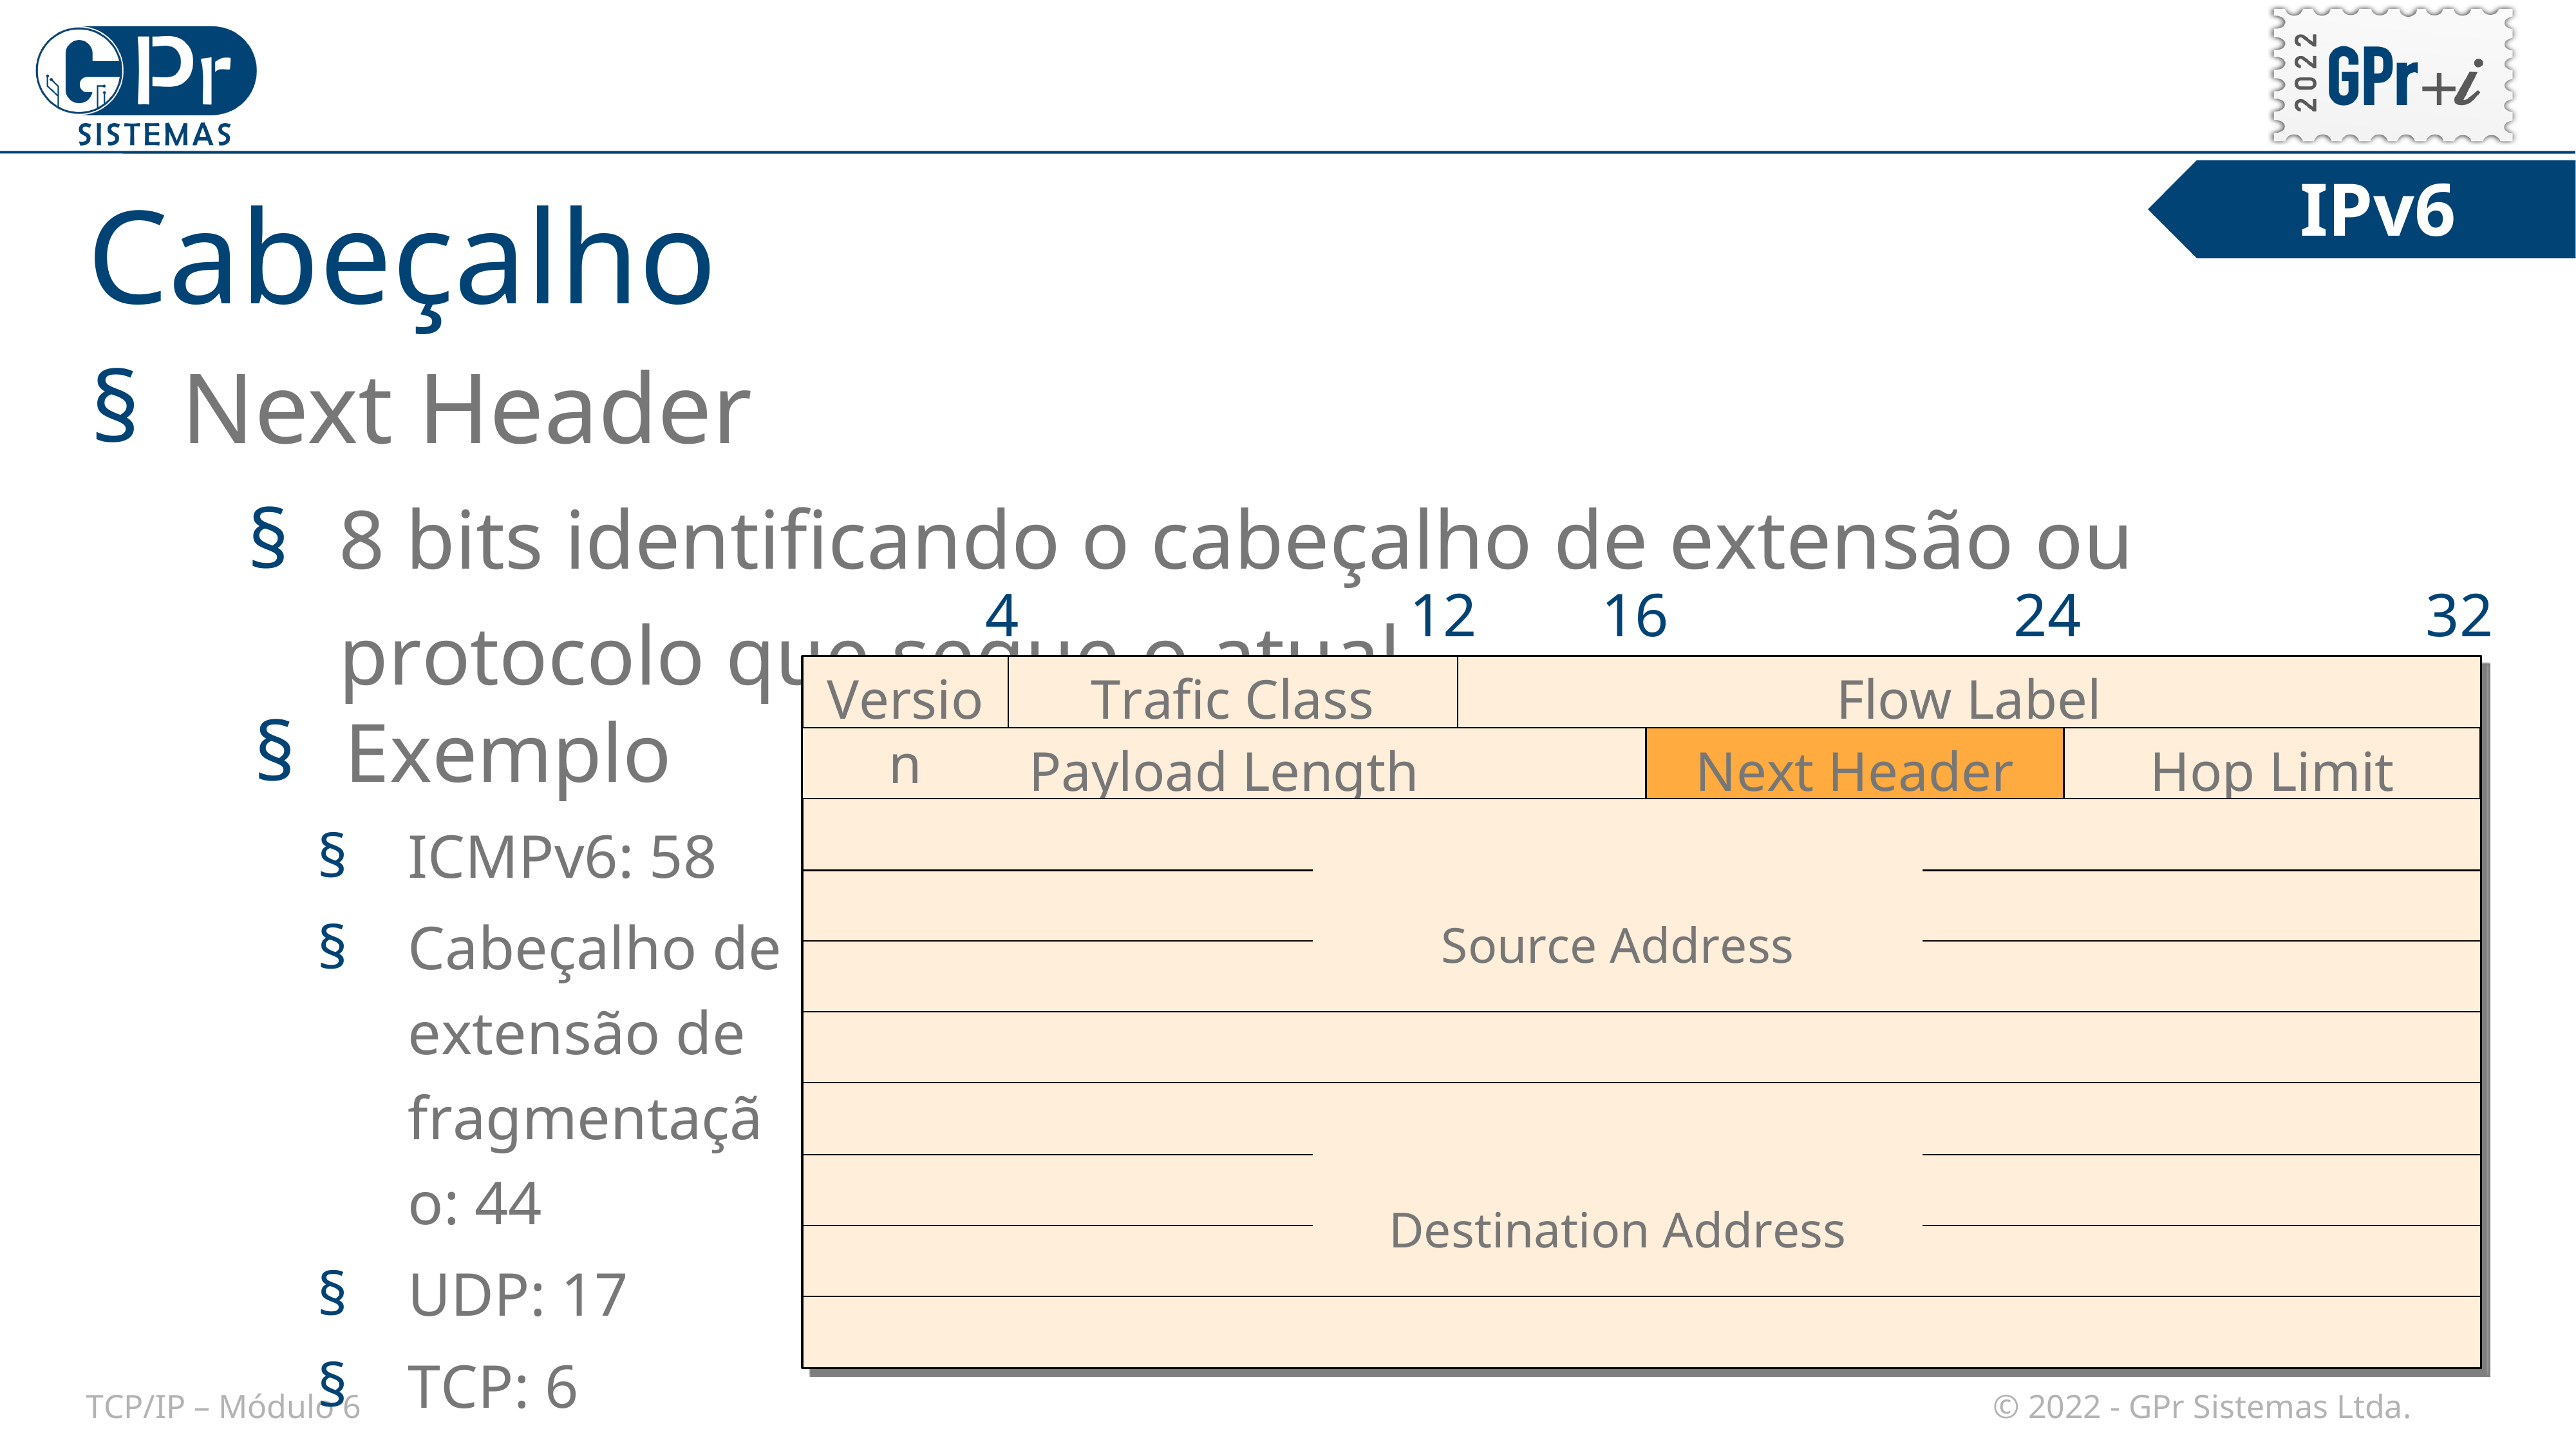

IPv6
Cabeçalho
# Next Header
8 bits identificando o cabeçalho de extensão ou protocolo que segue o atual
4
12
16
24
32
Version
Trafic Class
Flow Label
Next Header
Payload Length
Hop Limit
Source Address
Destination Address
Exemplo
ICMPv6: 58
Cabeçalho de extensão de fragmentação: 44
UDP: 17
TCP: 6